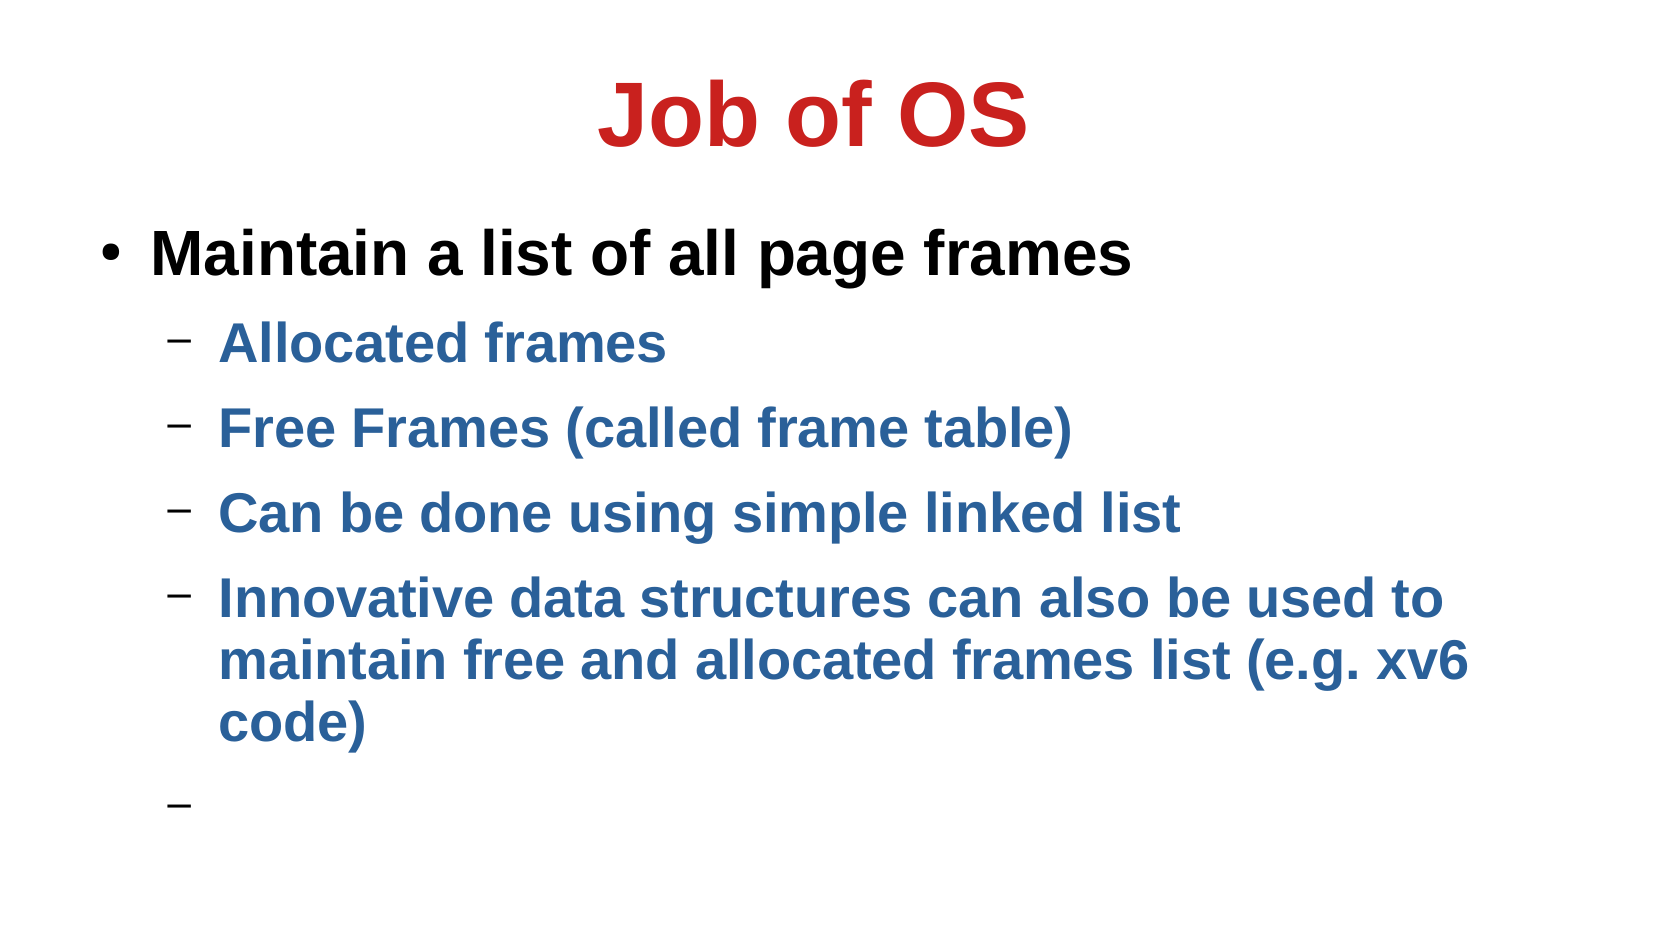

# Job of OS
Maintain a list of all page frames
Allocated frames
Free Frames (called frame table)
Can be done using simple linked list
Innovative data structures can also be used to maintain free and allocated frames list (e.g. xv6 code)